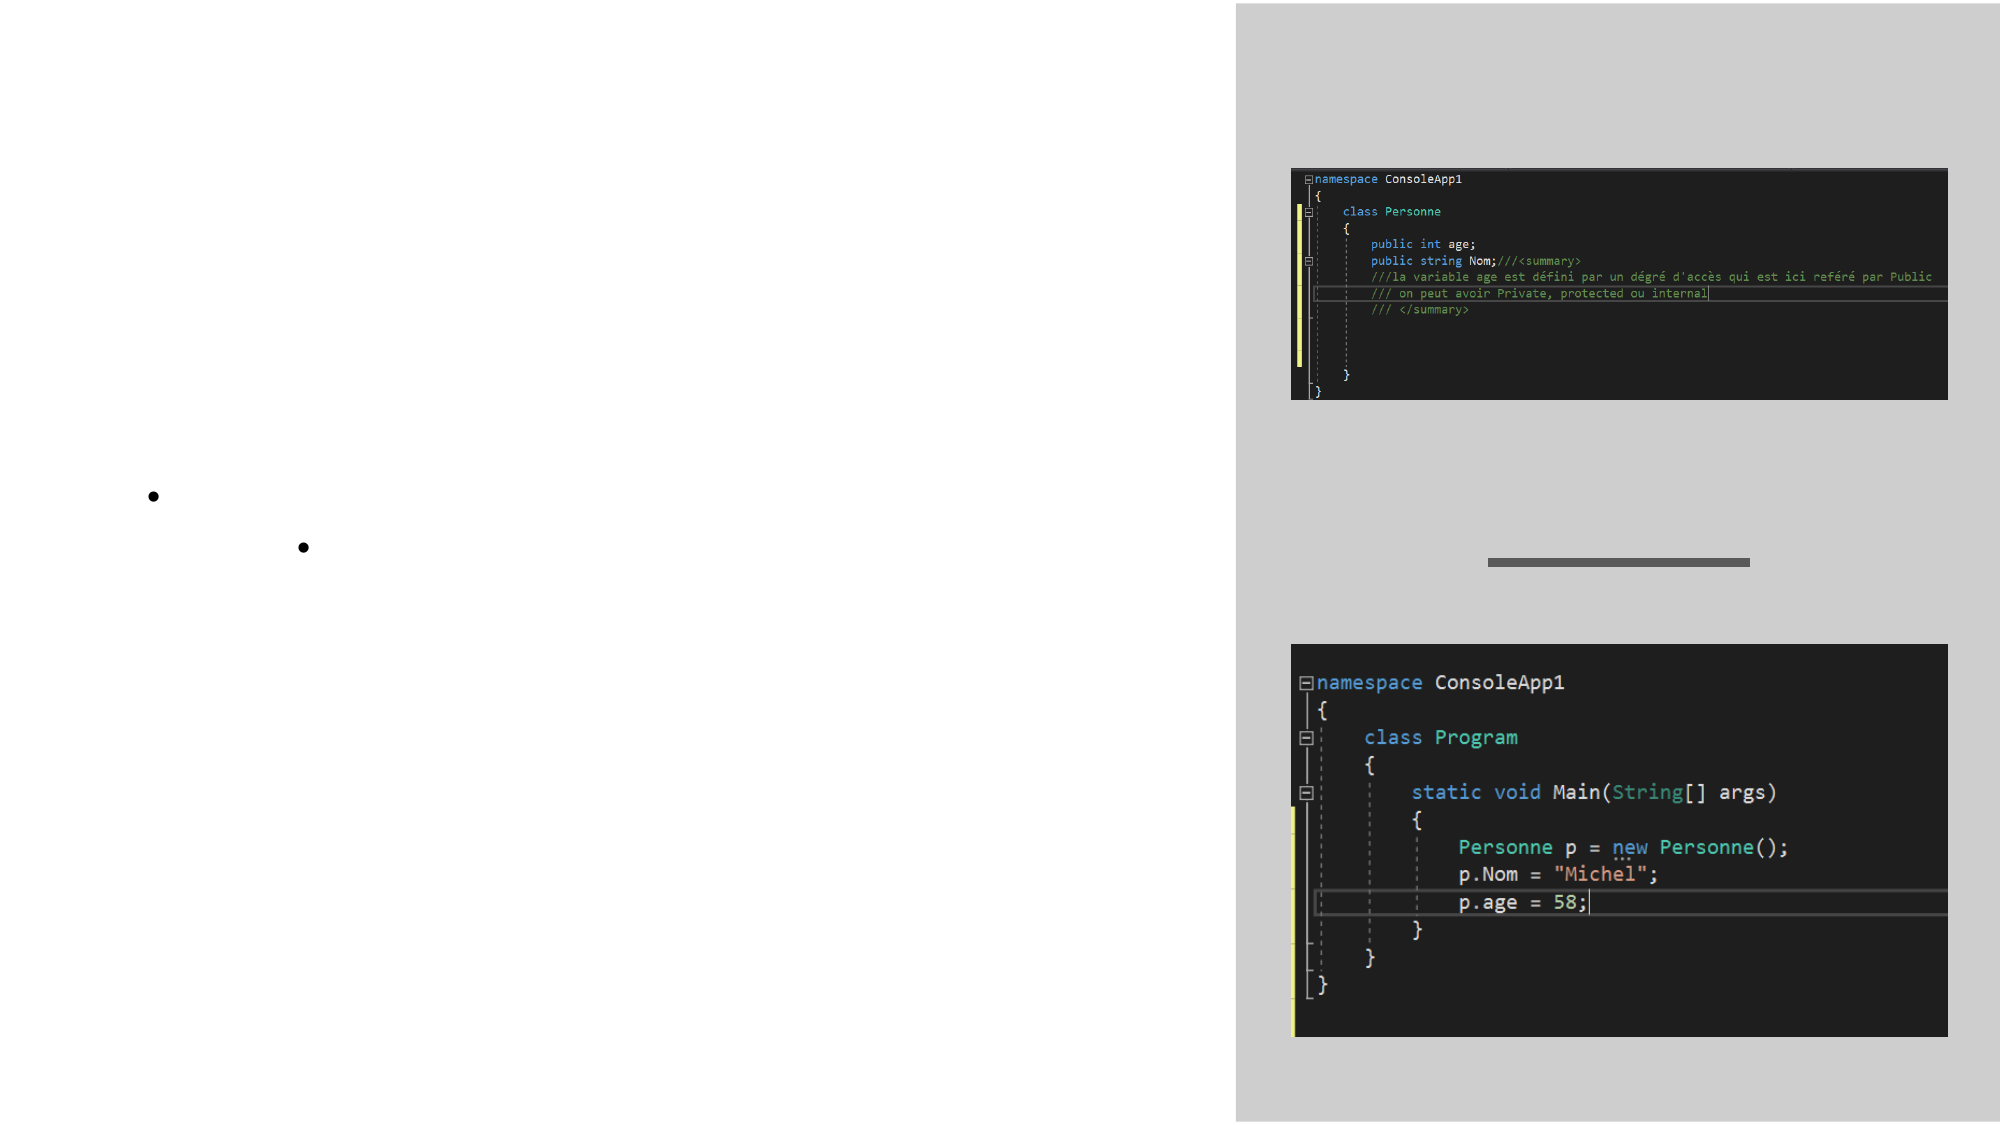

# L’orienté Objet
Les Classes
Une classe regroupe des variables(champ ou attributs de la classe), des fonctions qui portent sur les champs et des propriétés. Une classe n’occupe aucun espace mémoire. Un objet est une variable de classe. La création d’un objet en mémoire avec new s’appelle l’instanciation.